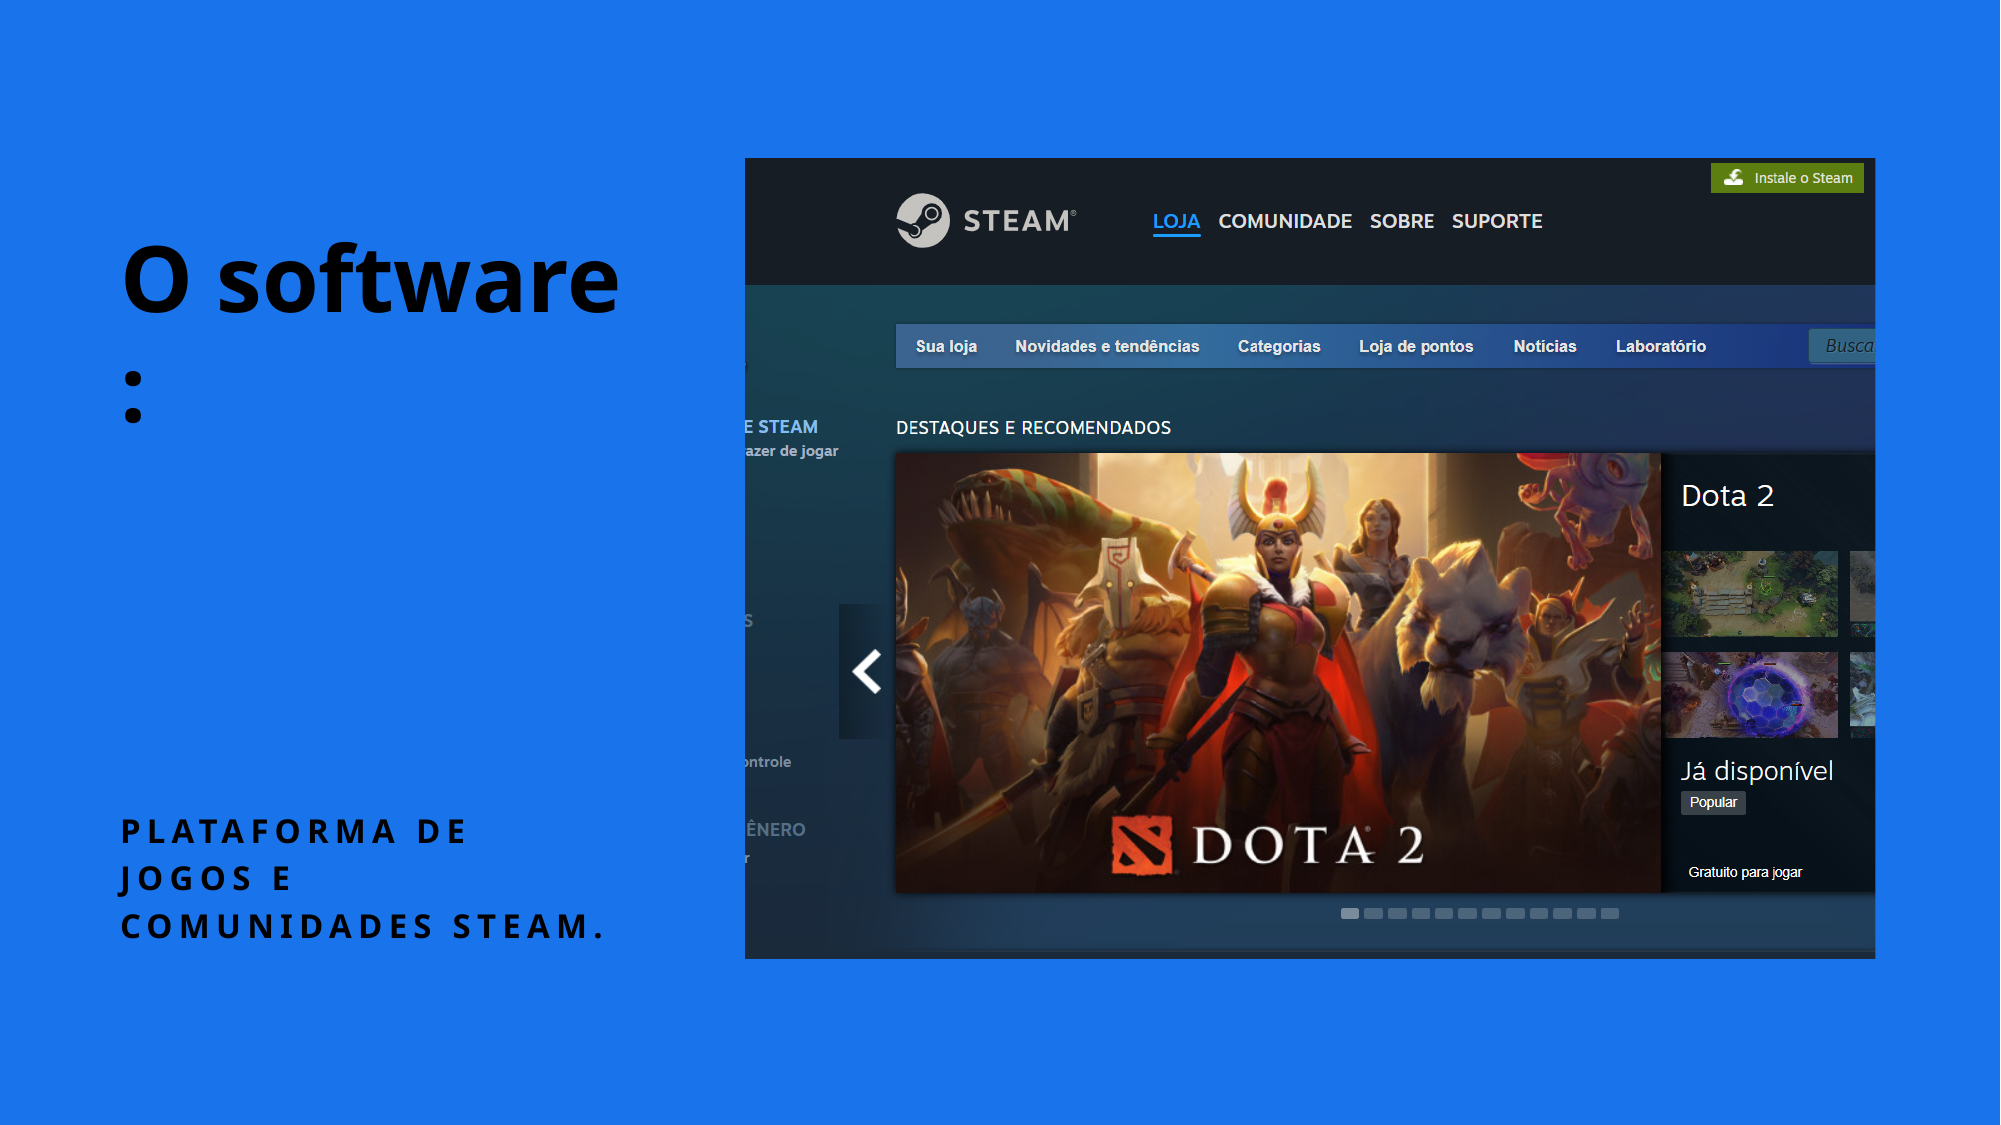

# O software :
Plataforma de jogos e comunidades STEAM.